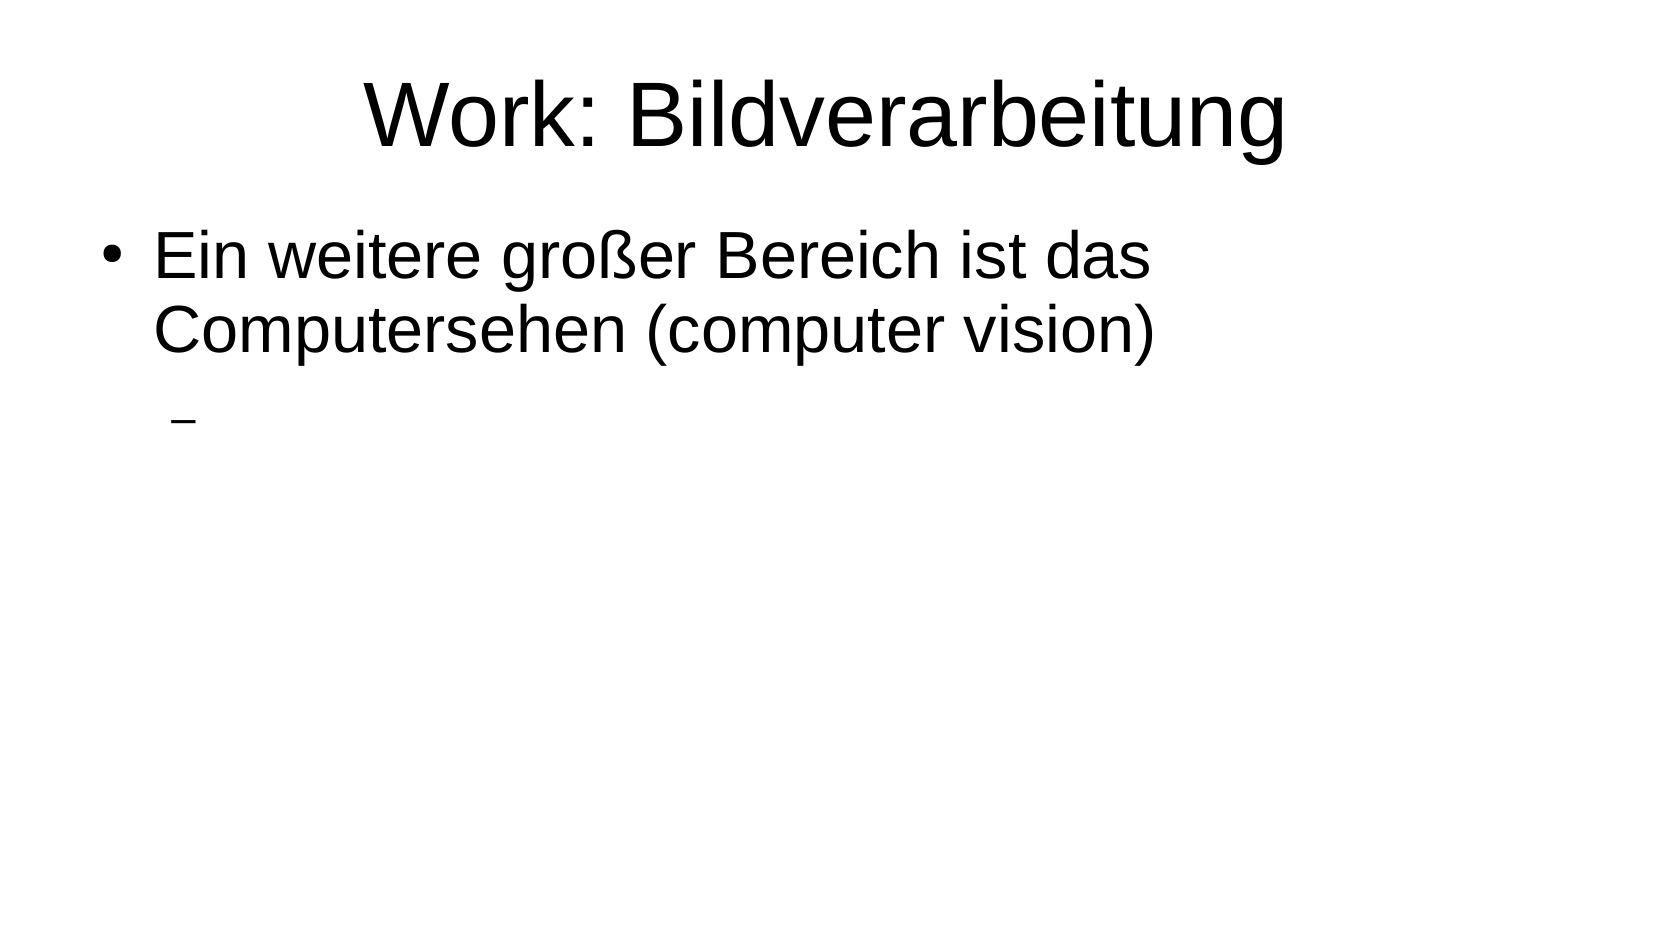

# Work: Bildverarbeitung
Ein weitere großer Bereich ist das Computersehen (computer vision)